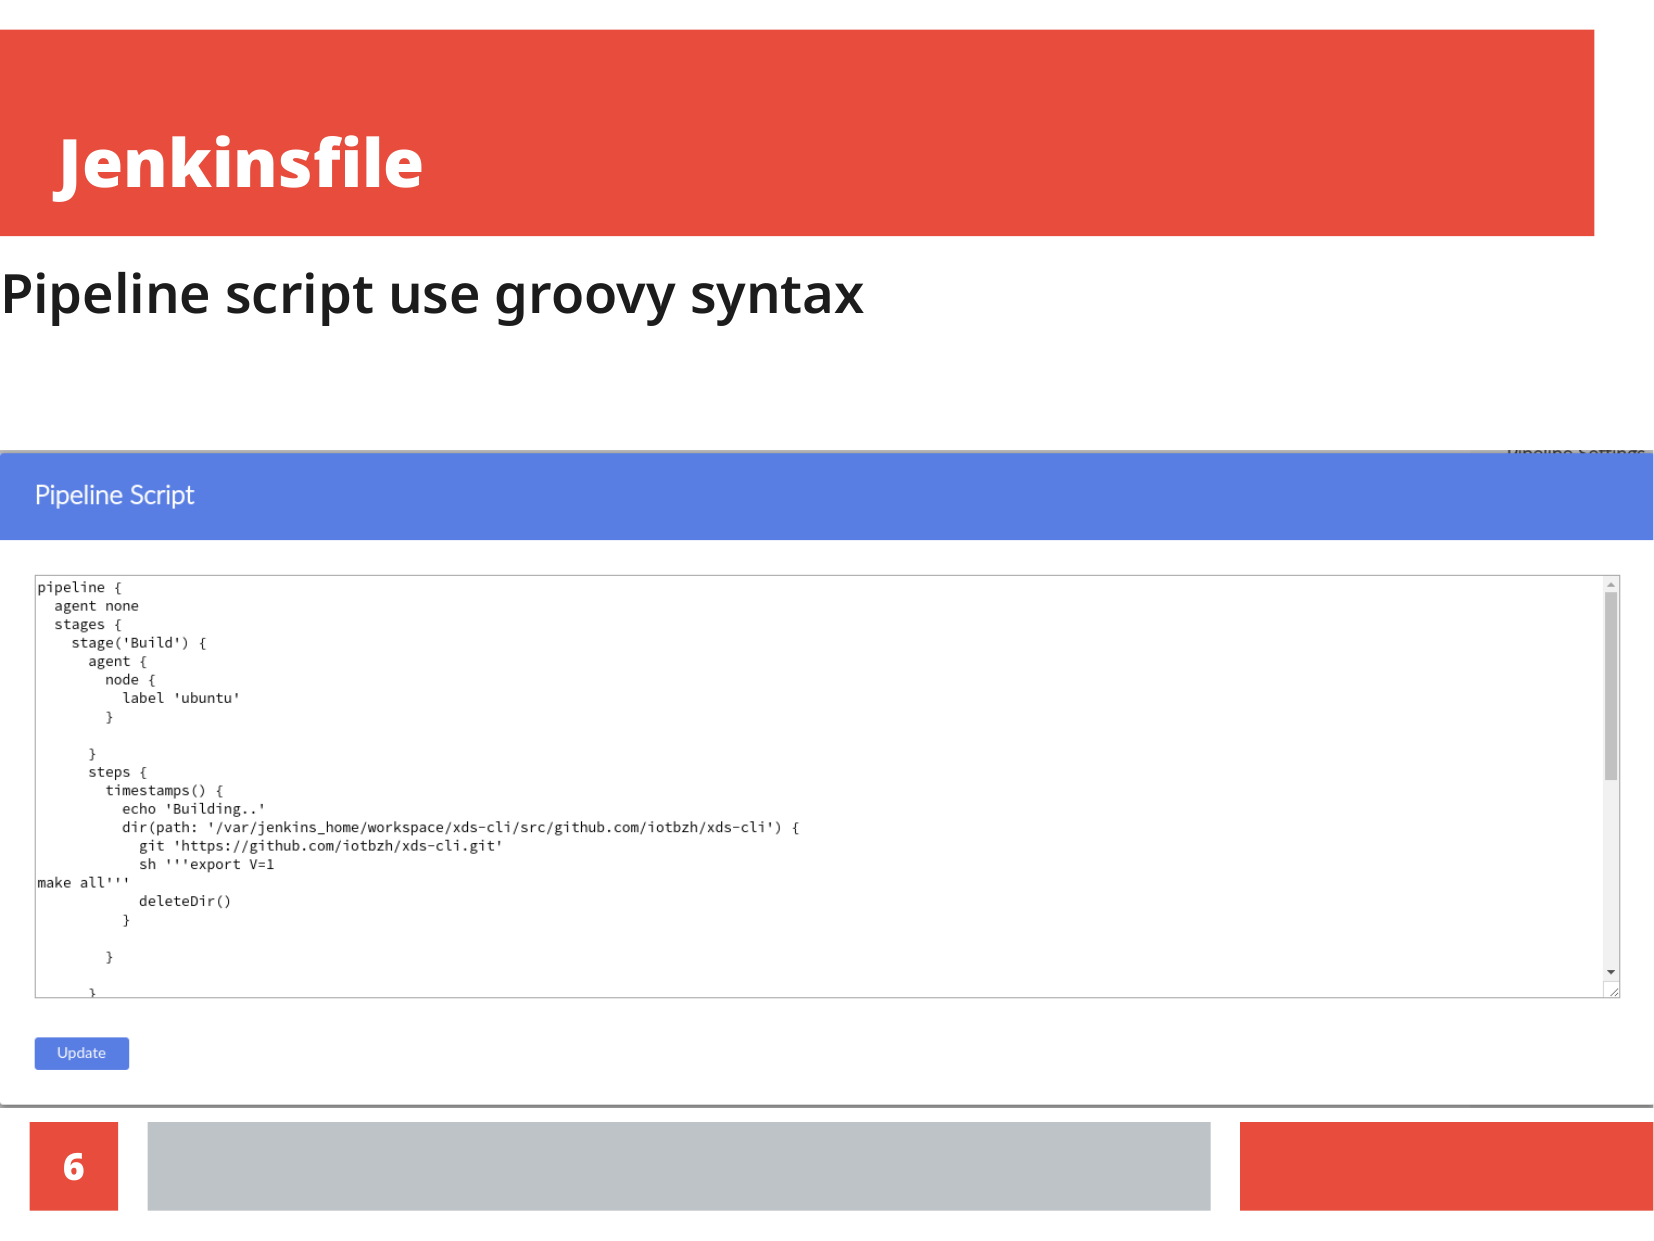

# Jenkinsfile
Pipeline script use groovy syntax
6